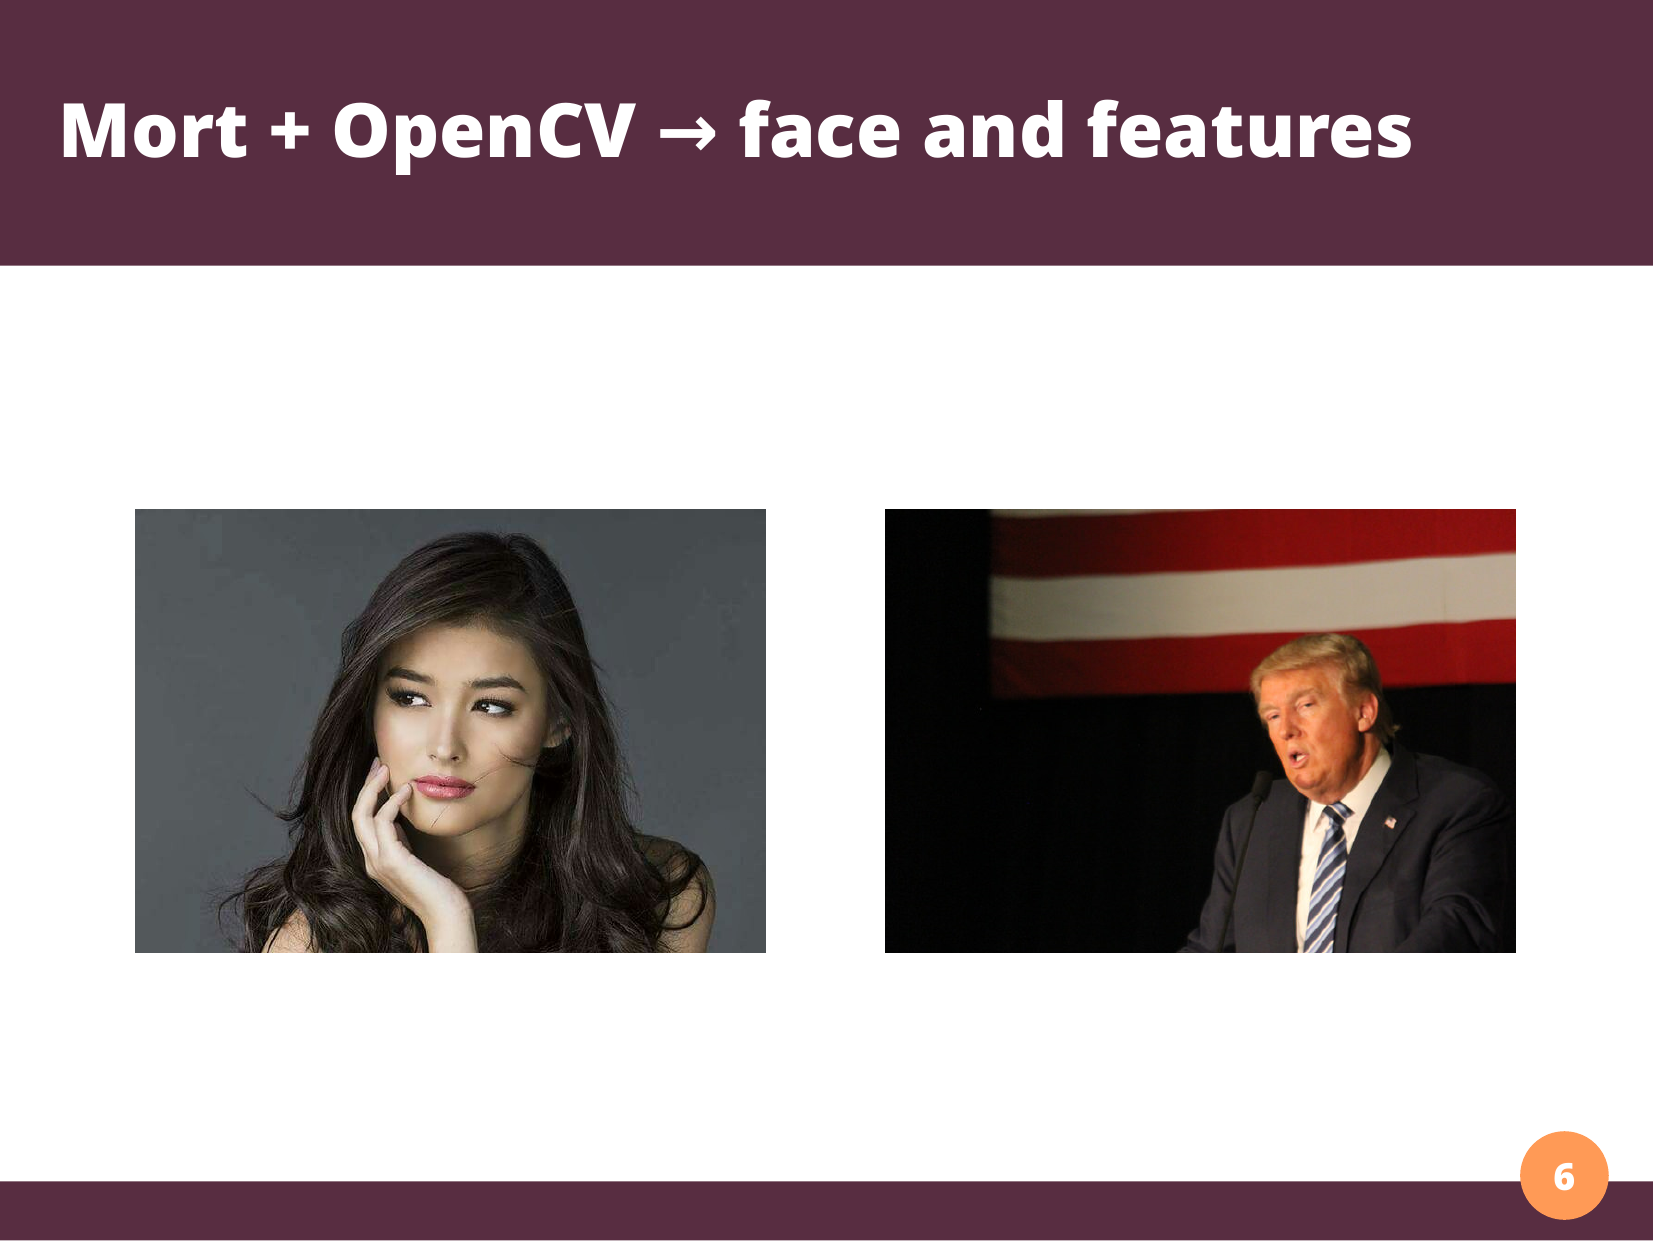

# Mort + OpenCV → face and features
6